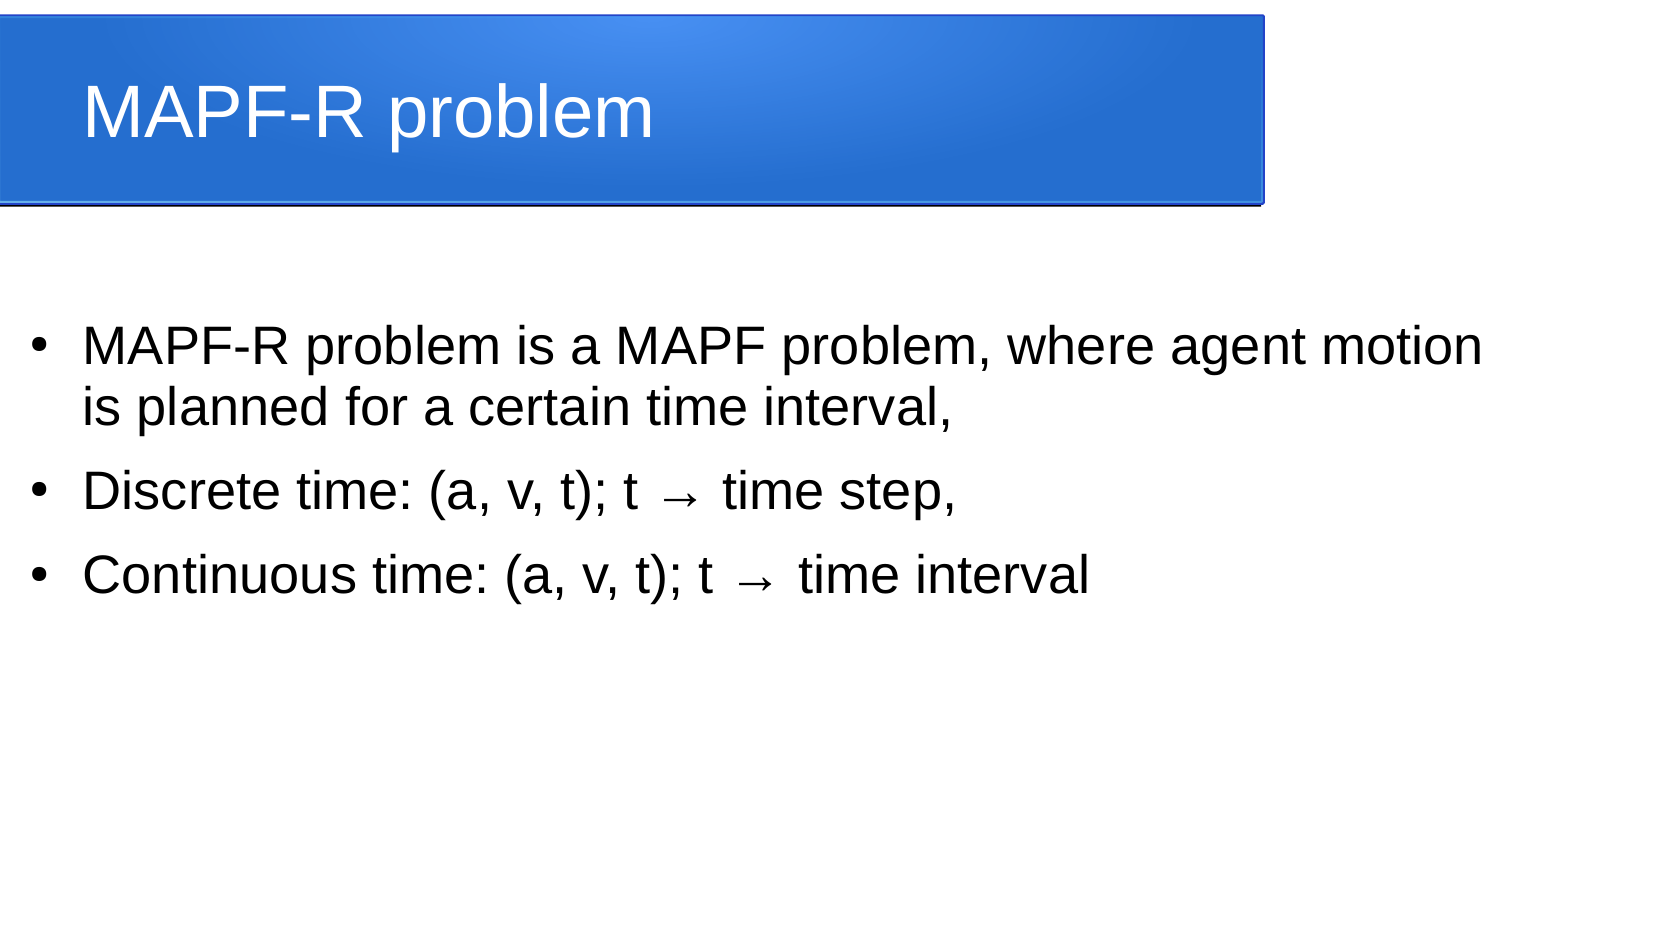

# MAPF-R problem
MAPF-R problem is a MAPF problem, where agent motion is planned for a certain time interval,
Discrete time: (a, v, t); t → time step,
Continuous time: (a, v, t); t → time interval